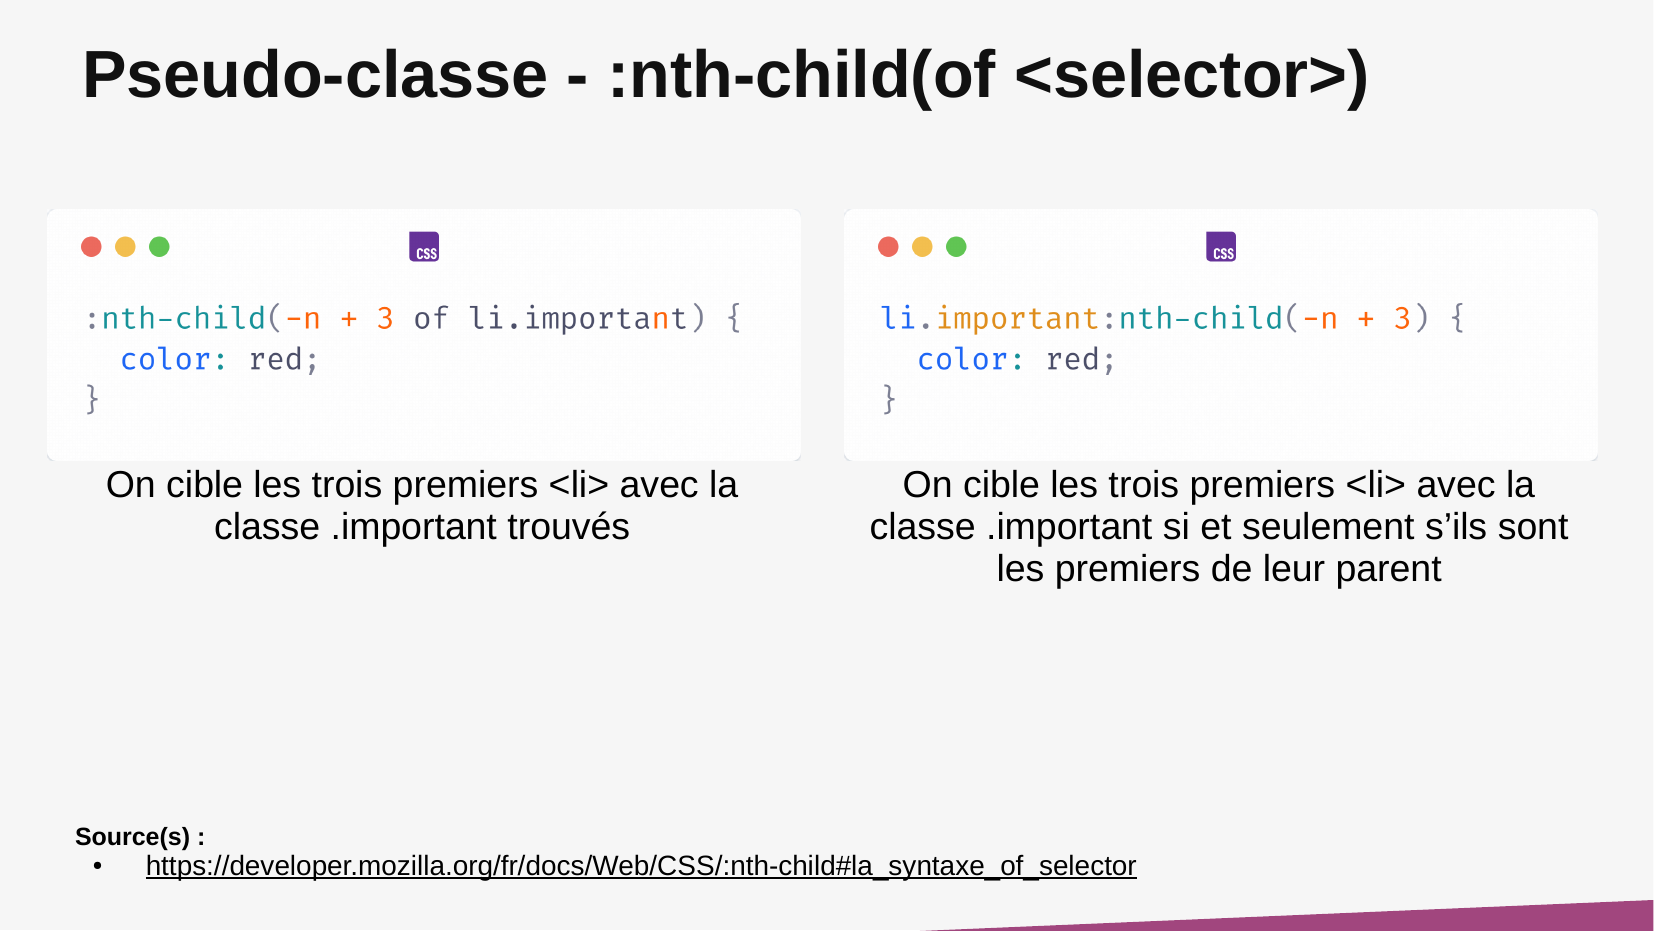

# Pseudo-classe - :nth-child(of <selector>)
On cible les trois premiers <li> avec la classe .important trouvés
On cible les trois premiers <li> avec la classe .important si et seulement s’ils sont les premiers de leur parent
Source(s) :
https://developer.mozilla.org/fr/docs/Web/CSS/:nth-child#la_syntaxe_of_selector